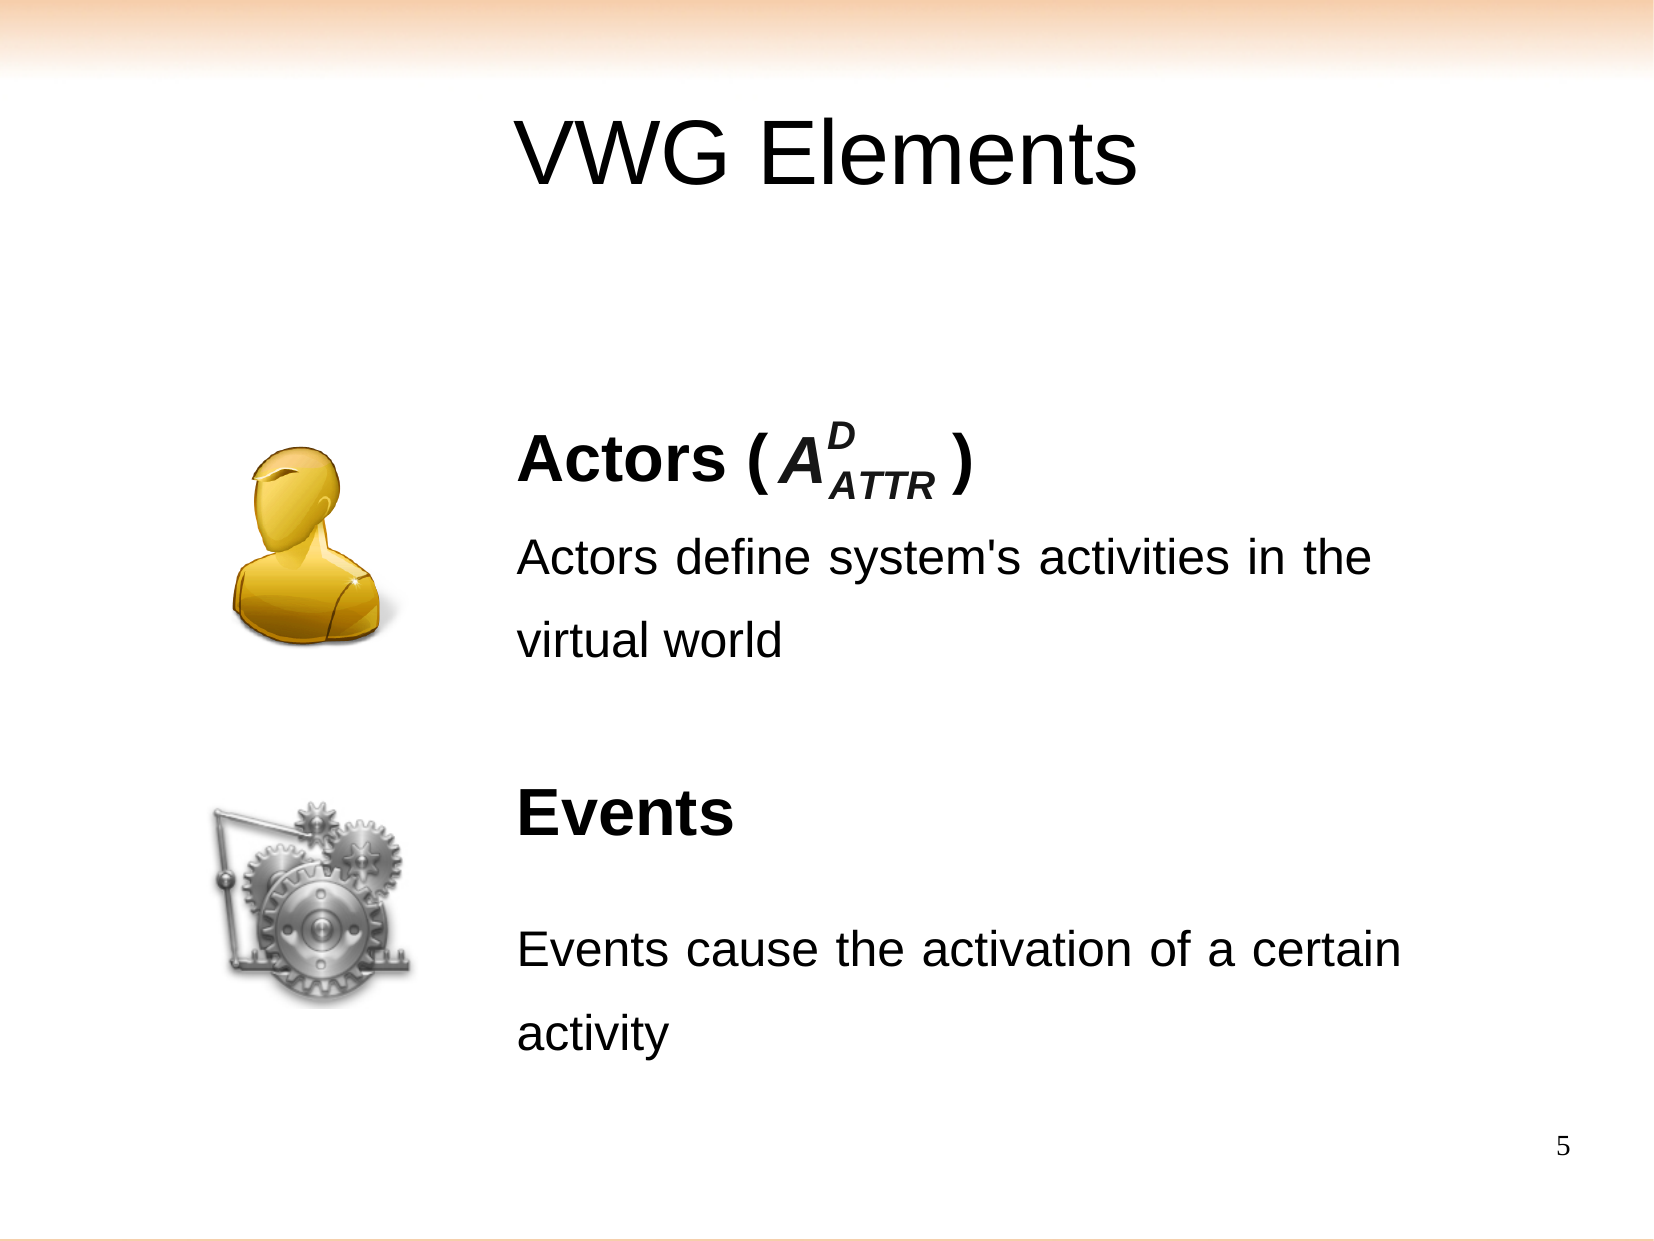

# VWG Elements
Actors ( )
Actors define system's activities in the virtual world
Events
Events cause the activation of a certain activity
5